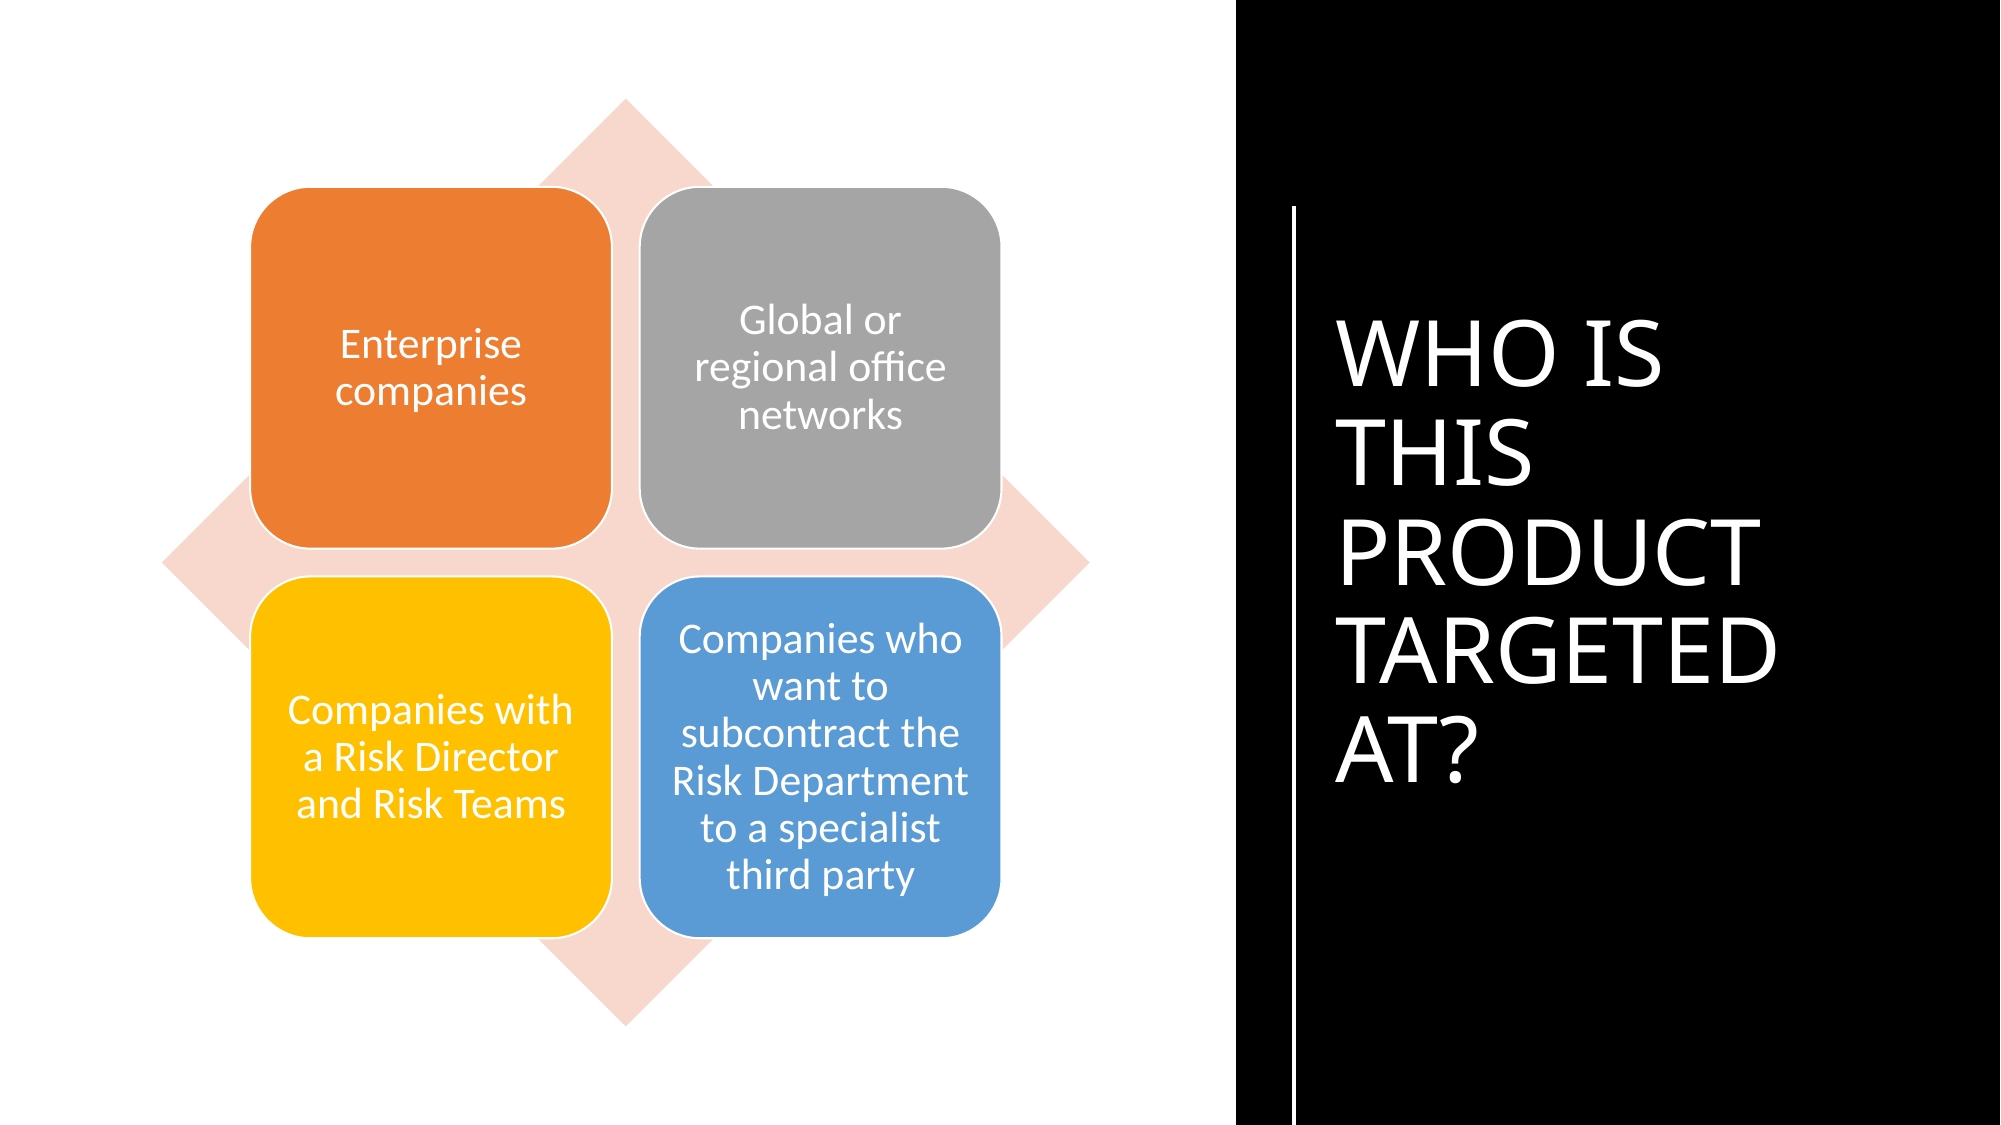

Enterprise companies
Global or regional office networks
Companies with a Risk Director and Risk Teams
Companies who want to subcontract the Risk Department to a specialist third party
# WHO IS THIS PRODUCT TARGETED AT?